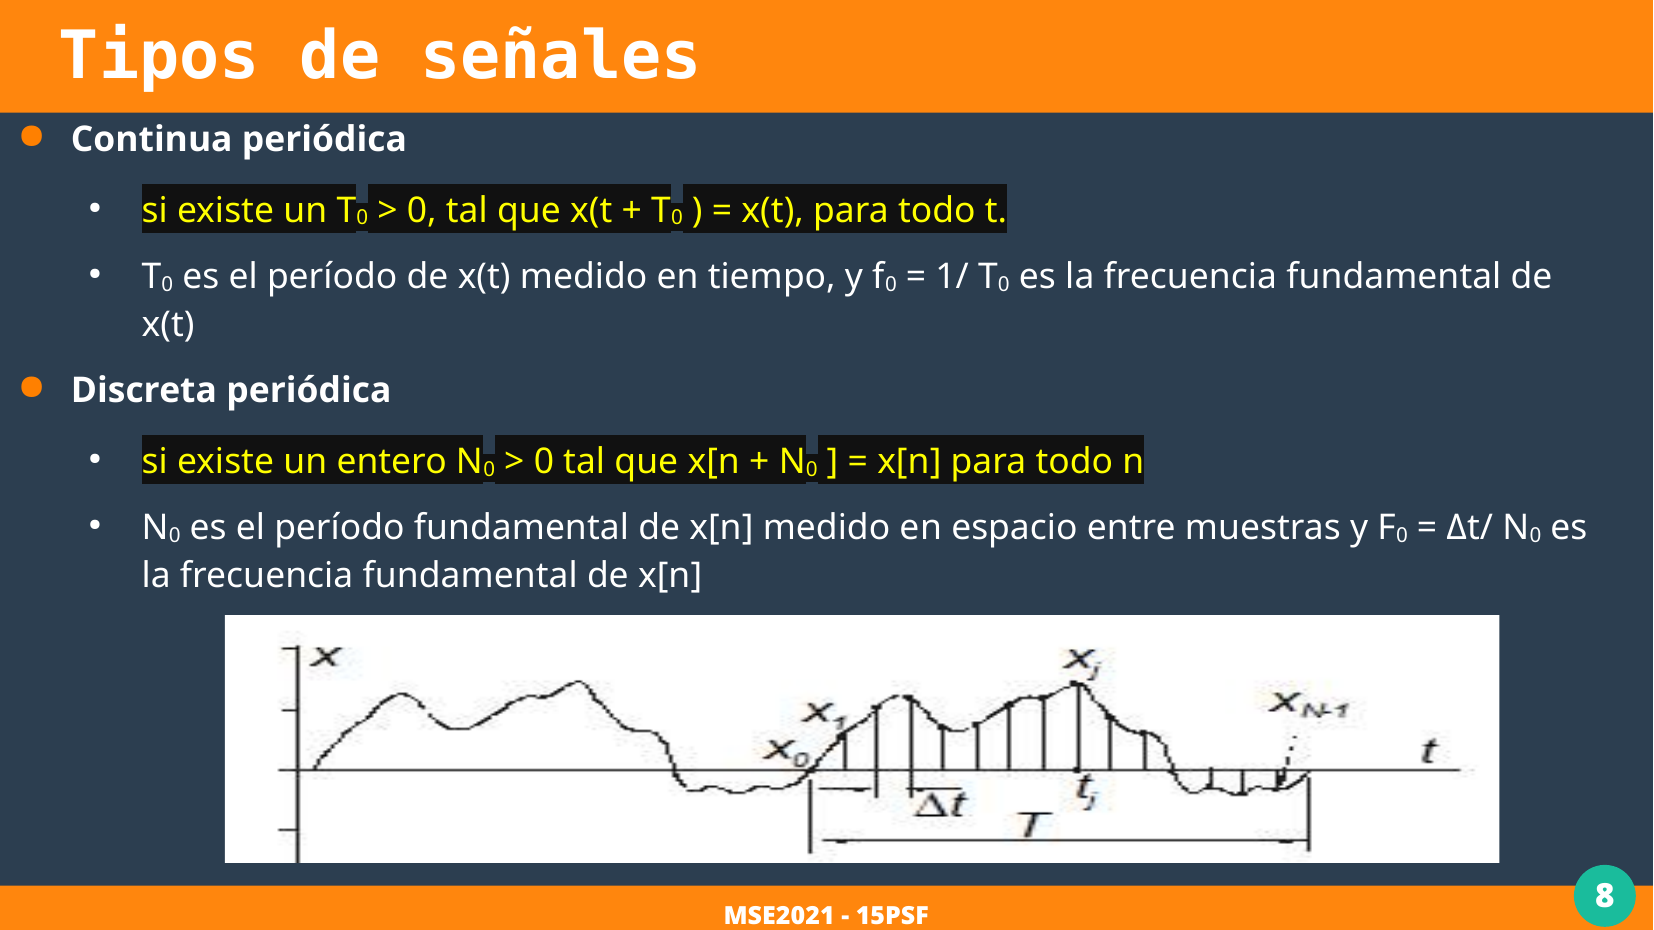

# Tipos de señales
Continua periódica
si existe un T0 > 0, tal que x(t + T0 ) = x(t), para todo t.
T0 es el período de x(t) medido en tiempo, y f0 = 1/ T0 es la frecuencia fundamental de x(t)
Discreta periódica
si existe un entero N0 > 0 tal que x[n + N0 ] = x[n] para todo n
N0 es el período fundamental de x[n] medido en espacio entre muestras y F0 = Δt/ N0 es la frecuencia fundamental de x[n]
MSE2021 - 15PSF